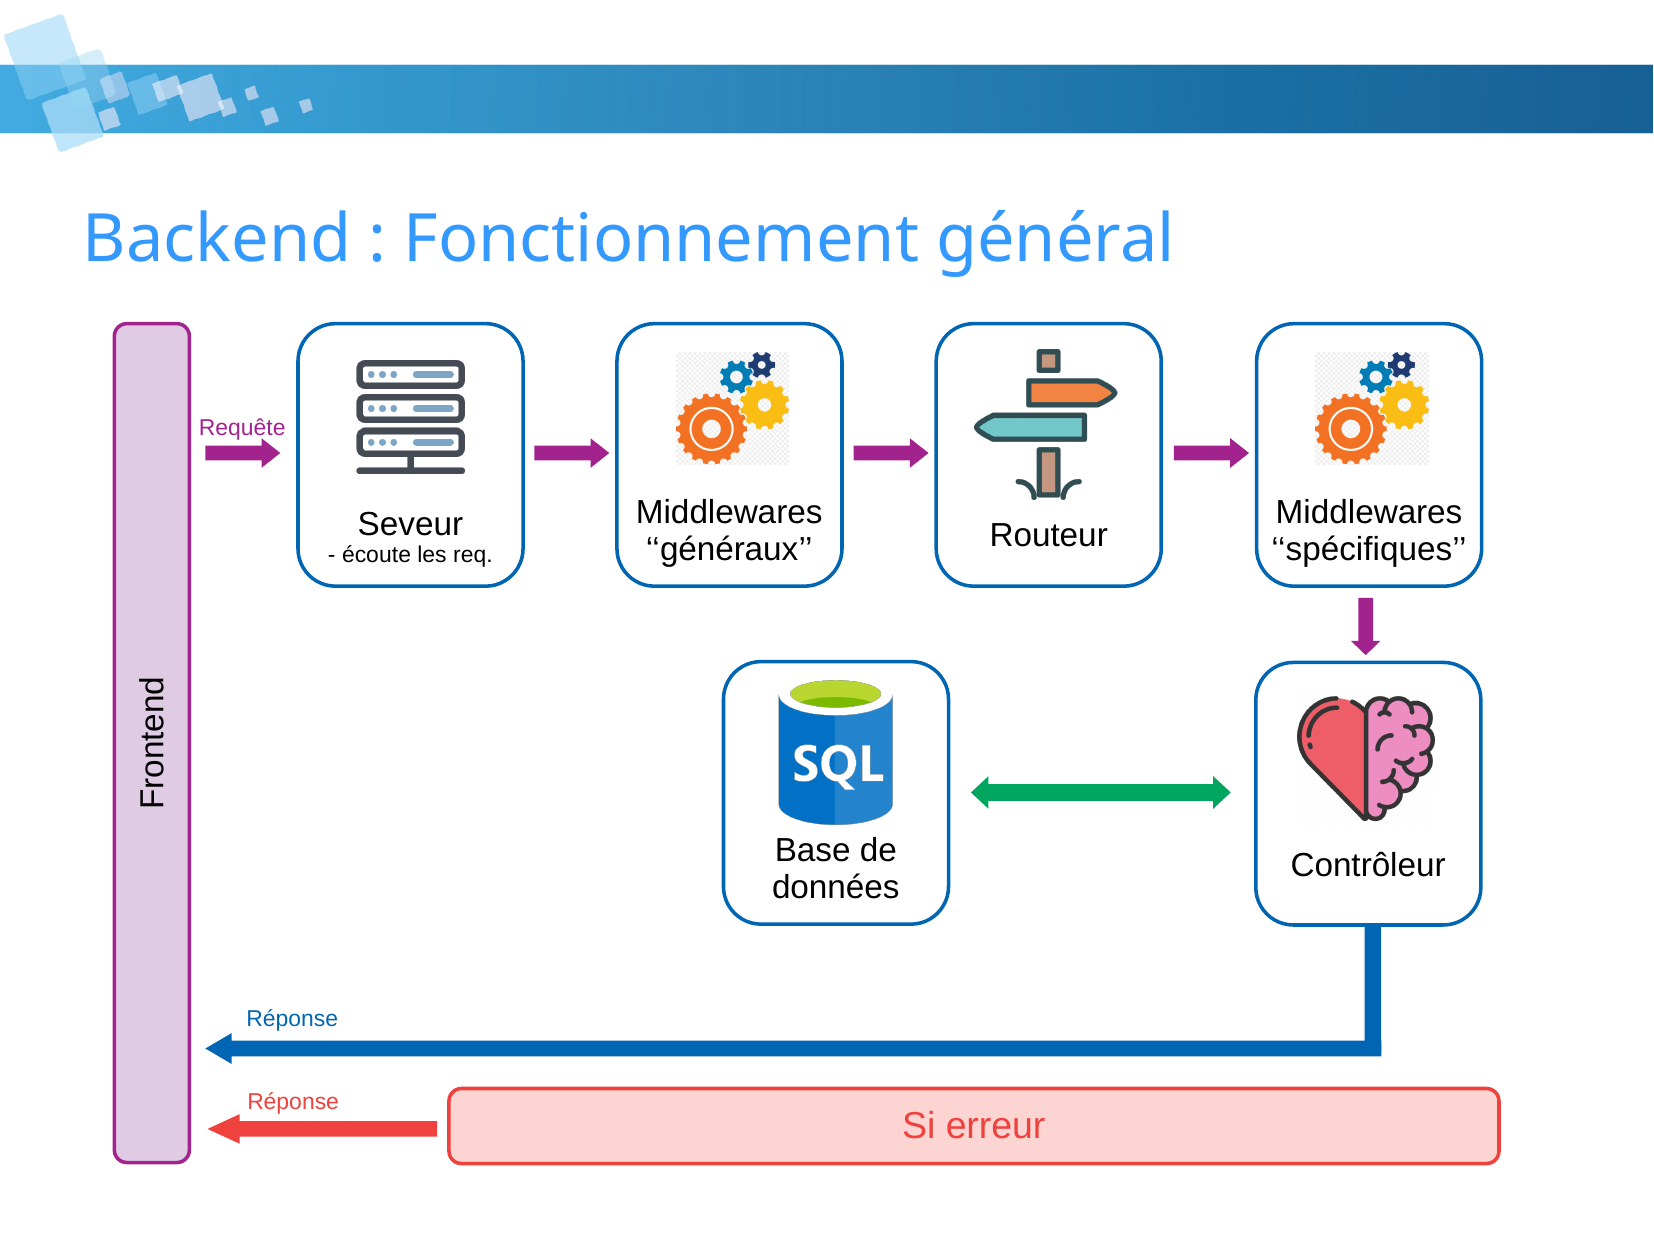

# Backend : Fonctionnement général
Requête
Frontend
Seveur
- écoute les req.
Middlewares
‘‘généraux’’
Routeur
Middlewares
‘‘spécifiques’’
Base de
données
Contrôleur
Réponse
Réponse
Si erreur